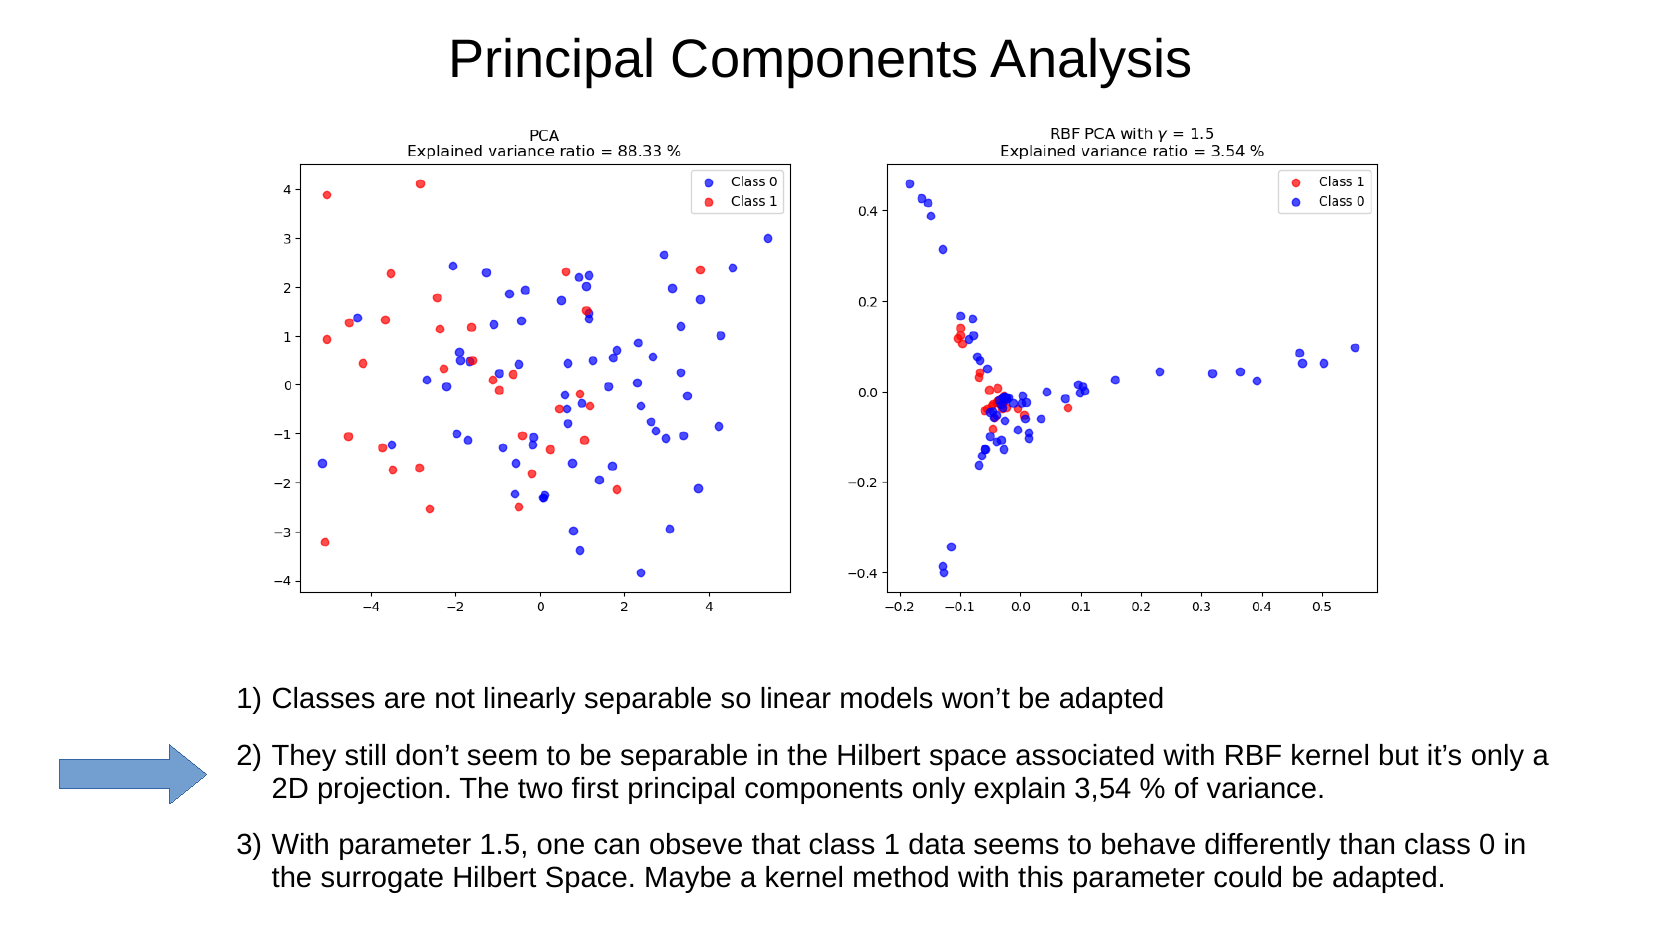

# Principal Components Analysis
Classes are not linearly separable so linear models won’t be adapted
They still don’t seem to be separable in the Hilbert space associated with RBF kernel but it’s only a 2D projection. The two first principal components only explain 3,54 % of variance.
With parameter 1.5, one can obseve that class 1 data seems to behave differently than class 0 in the surrogate Hilbert Space. Maybe a kernel method with this parameter could be adapted.